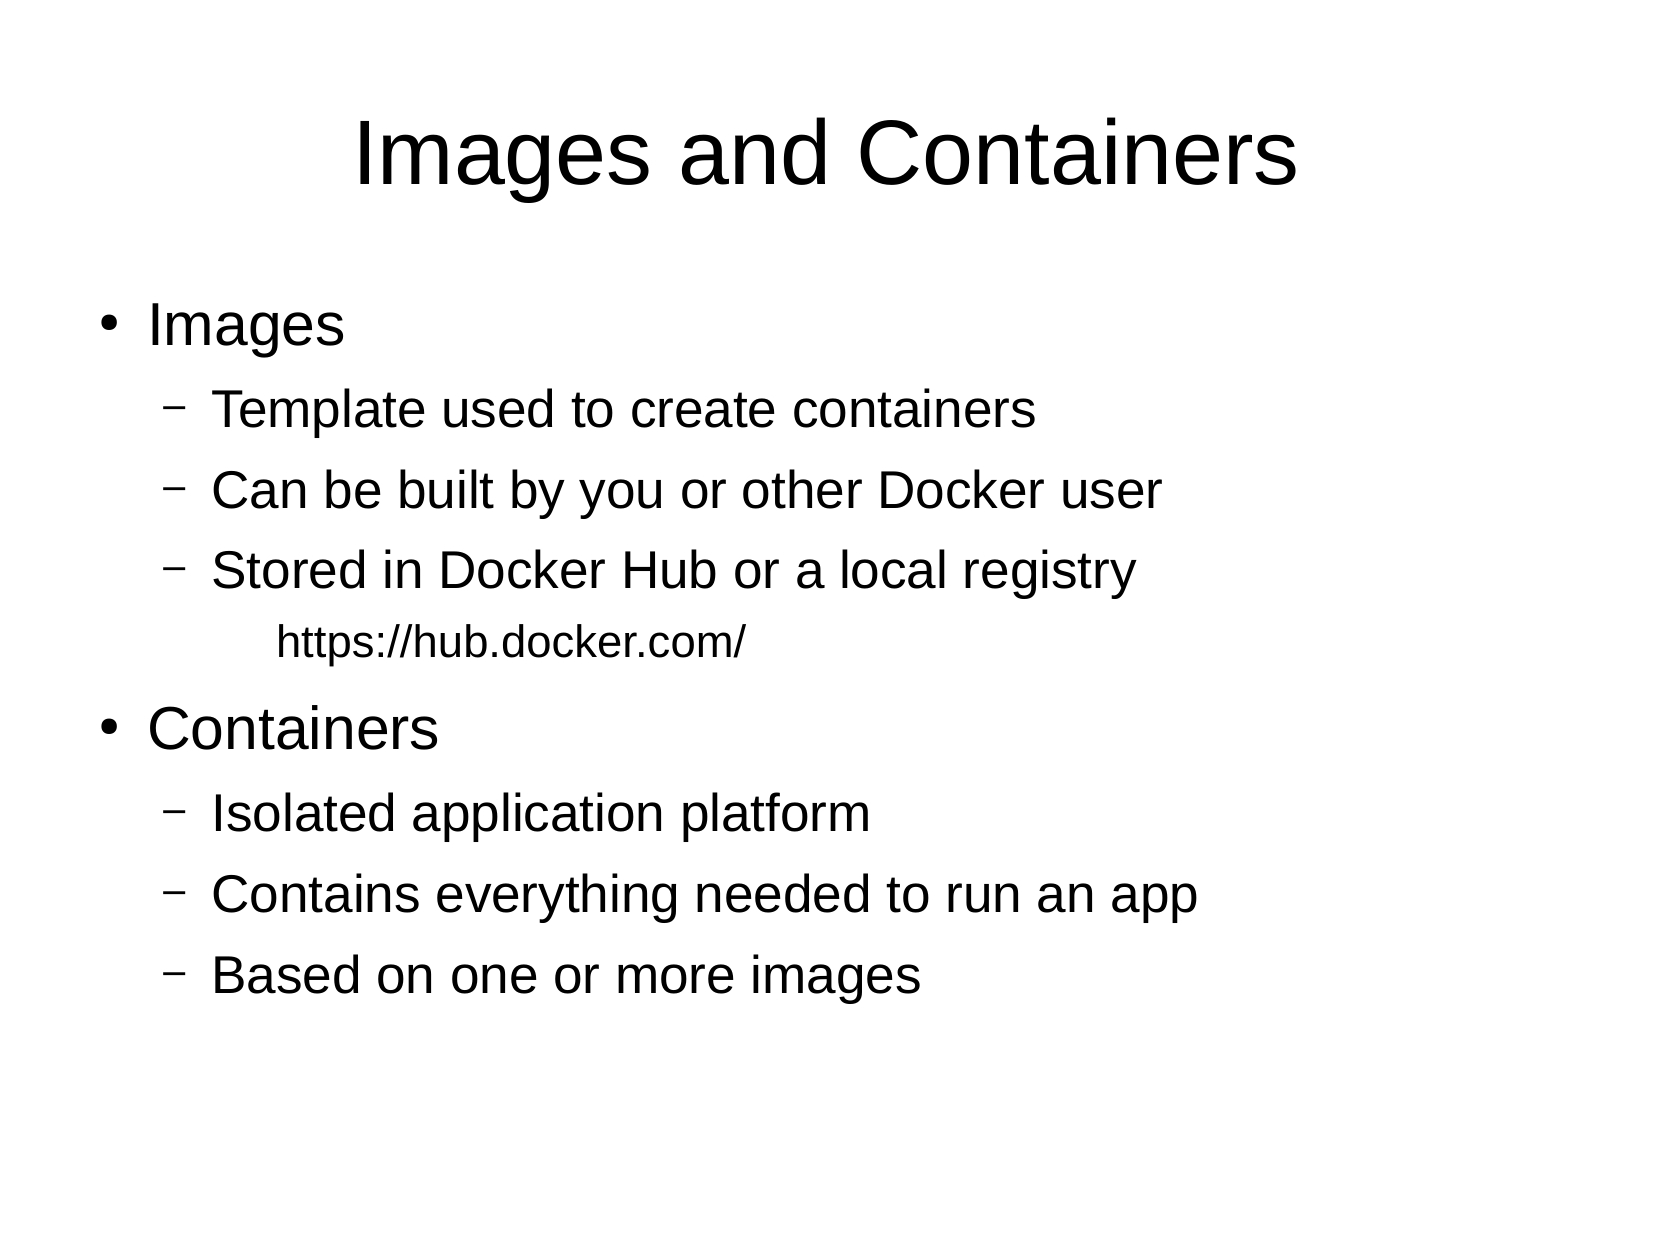

# Images and Containers
Images
Template used to create containers
Can be built by you or other Docker user
Stored in Docker Hub or a local registry
https://hub.docker.com/
Containers
Isolated application platform
Contains everything needed to run an app
Based on one or more images